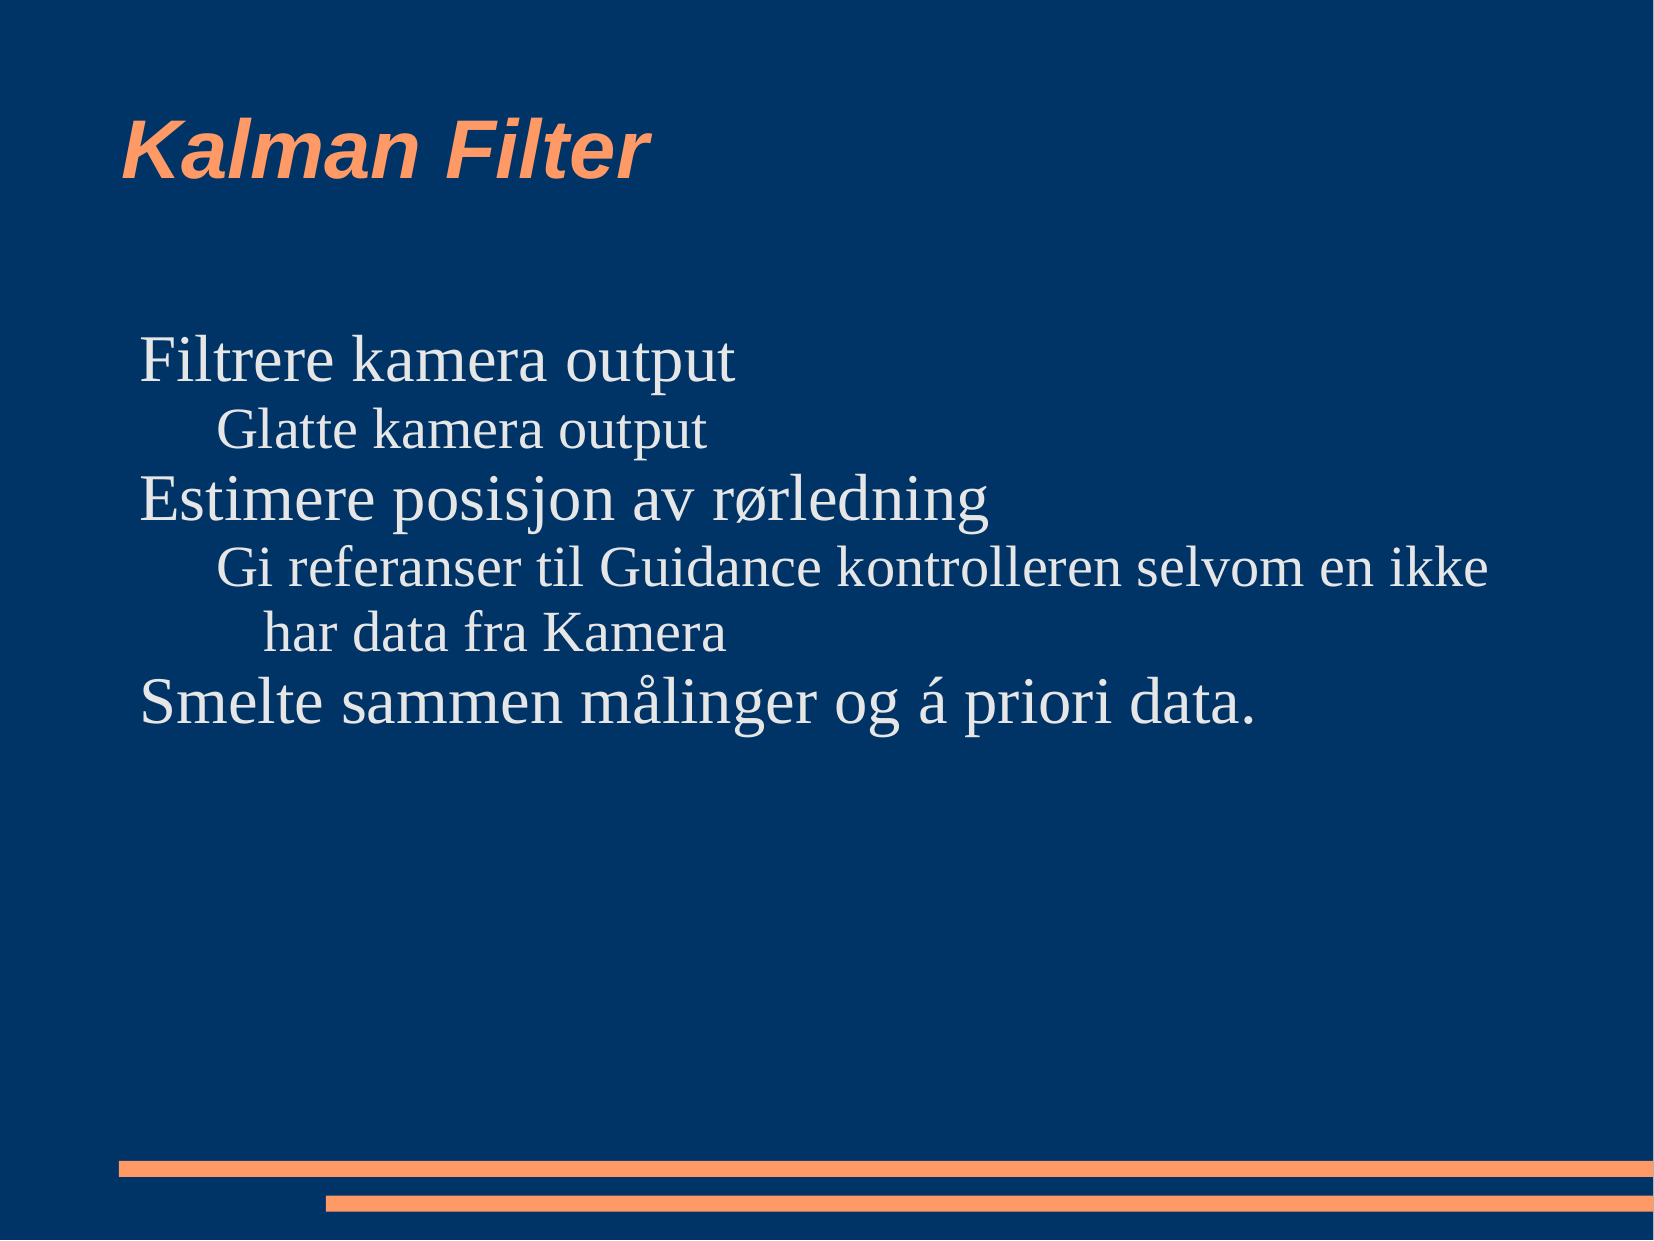

# Kalman Filter
Filtrere kamera output
Glatte kamera output
Estimere posisjon av rørledning
Gi referanser til Guidance kontrolleren selvom en ikke har data fra Kamera
Smelte sammen målinger og á priori data.